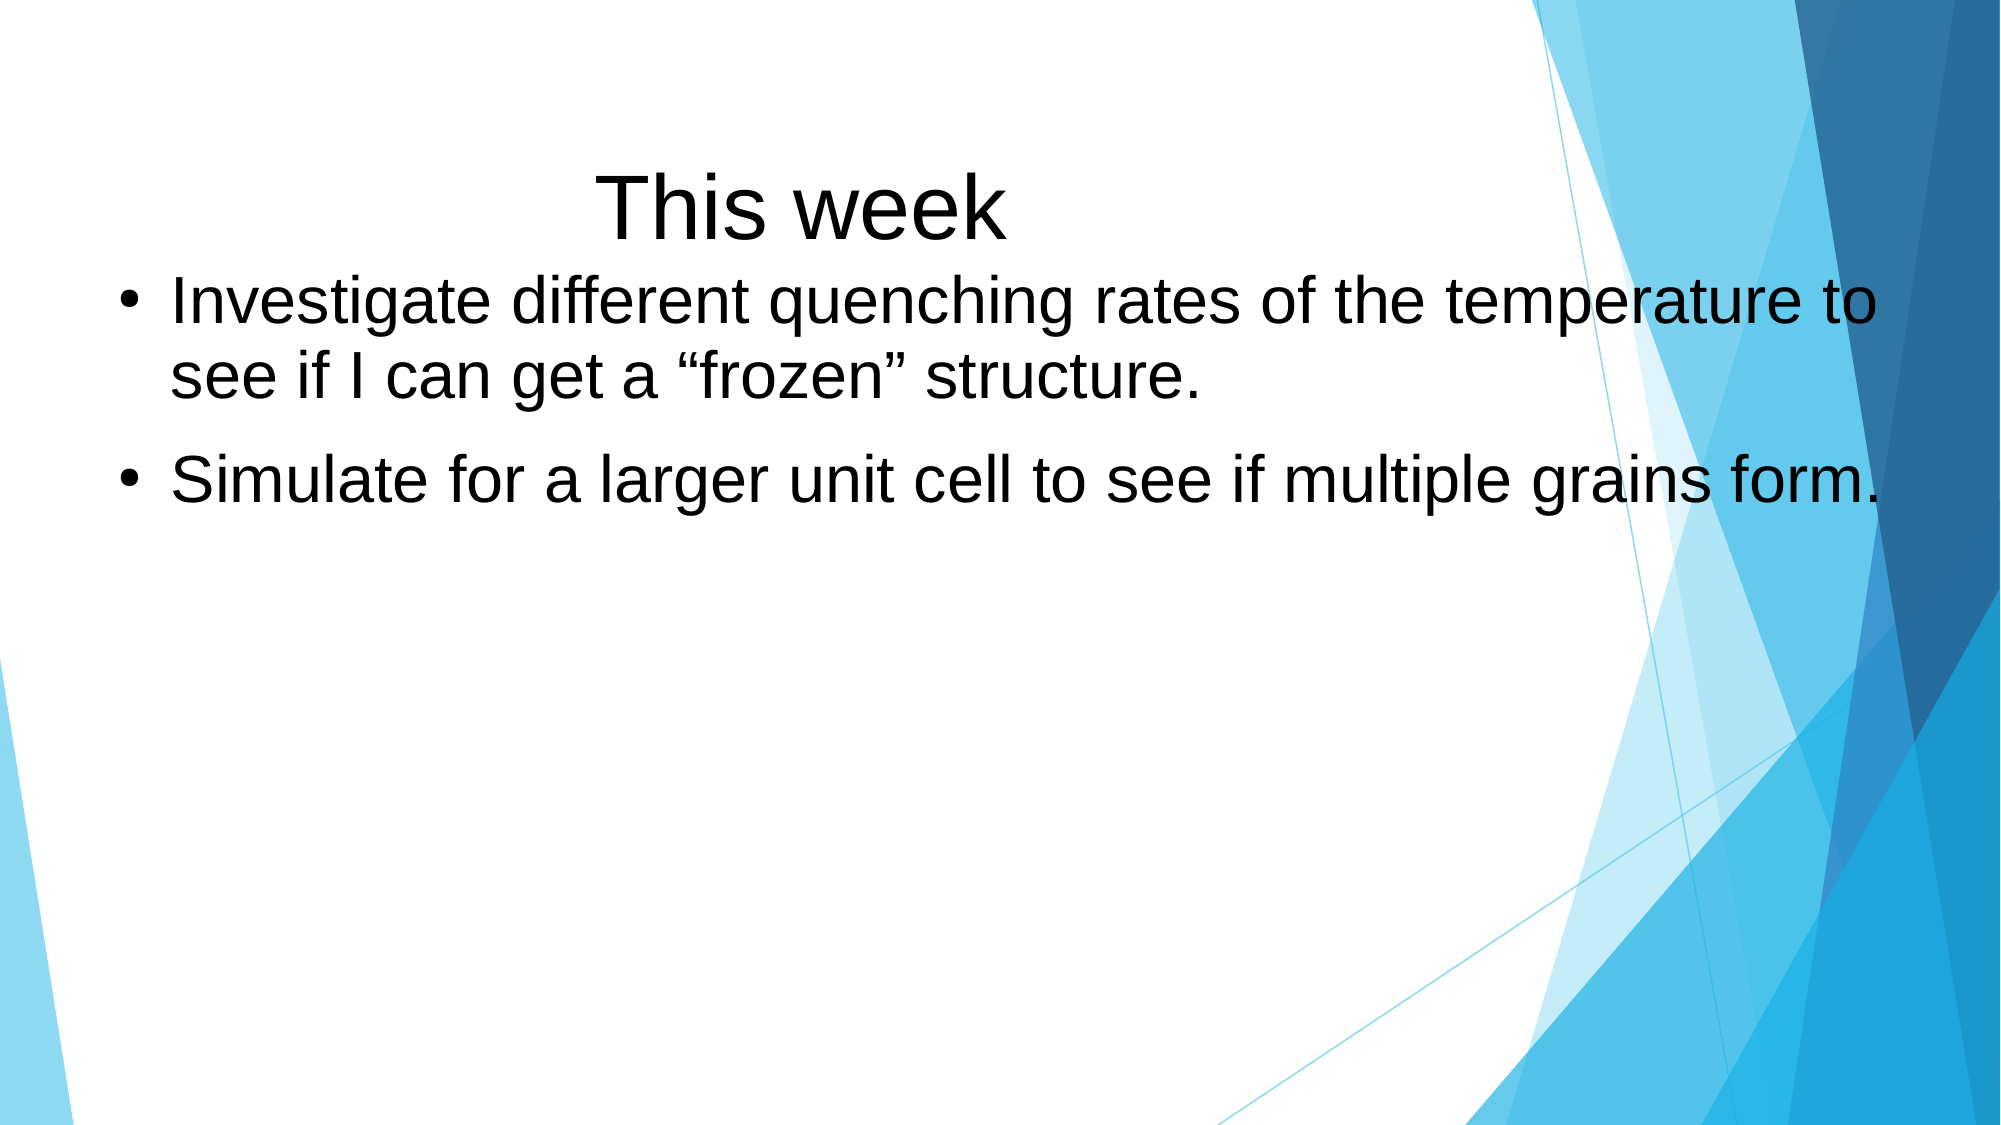

# This week
Investigate different quenching rates of the temperature to see if I can get a “frozen” structure.
Simulate for a larger unit cell to see if multiple grains form.